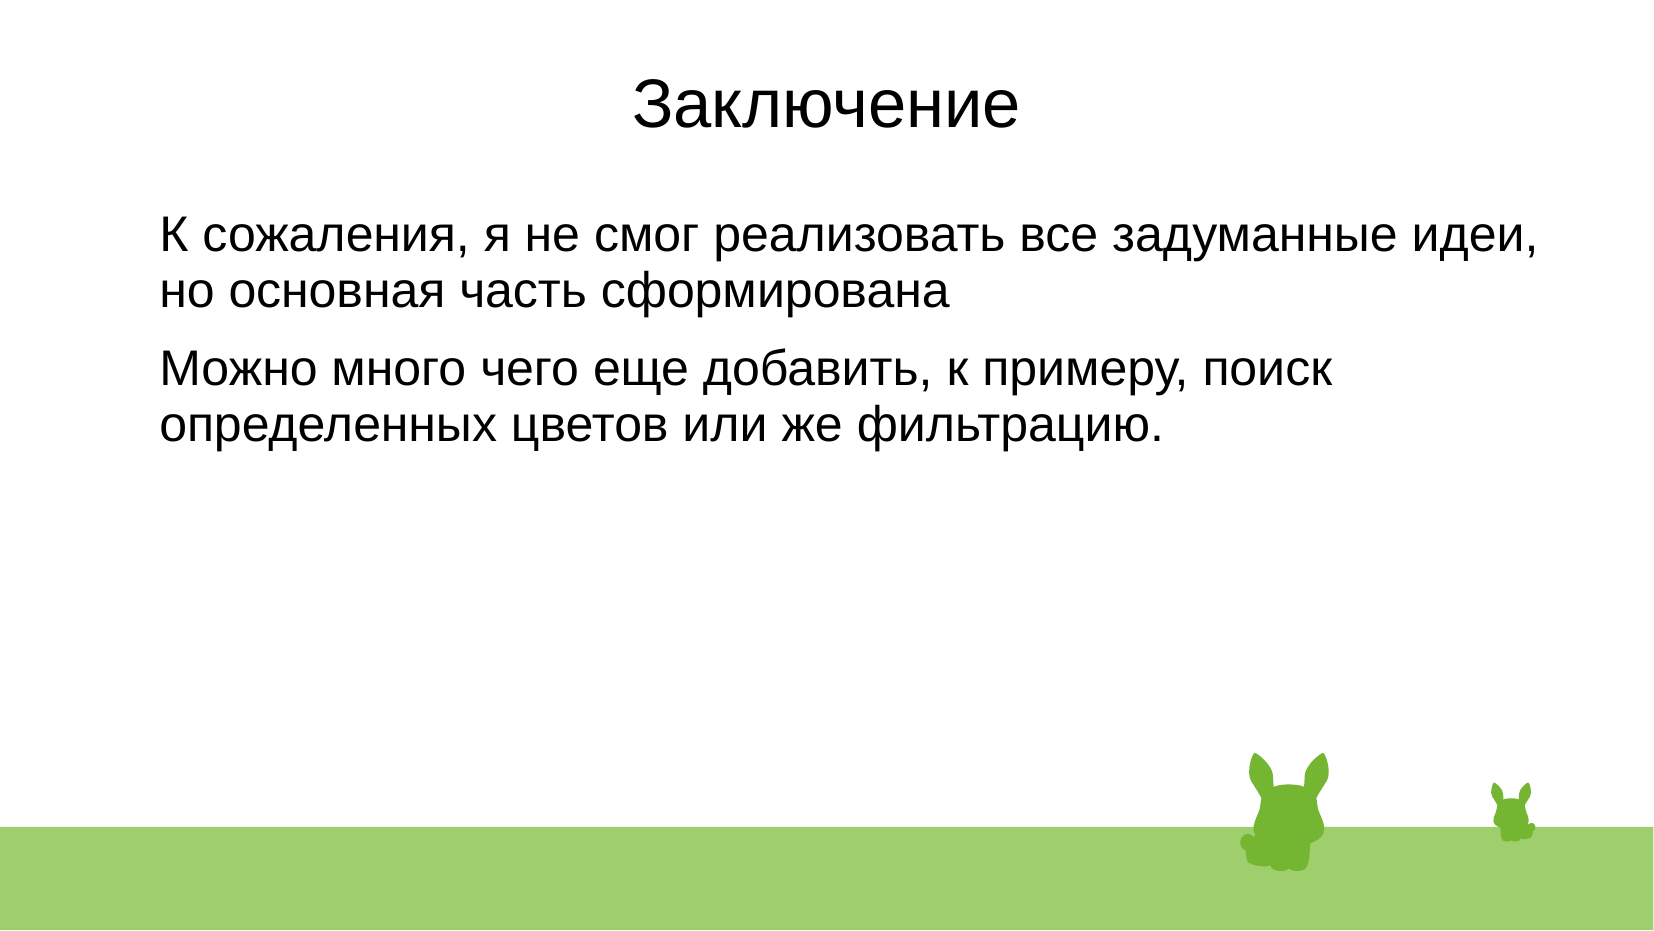

# Заключение
К сожаления, я не смог реализовать все задуманные идеи, но основная часть сформирована
Можно много чего еще добавить, к примеру, поиск определенных цветов или же фильтрацию.